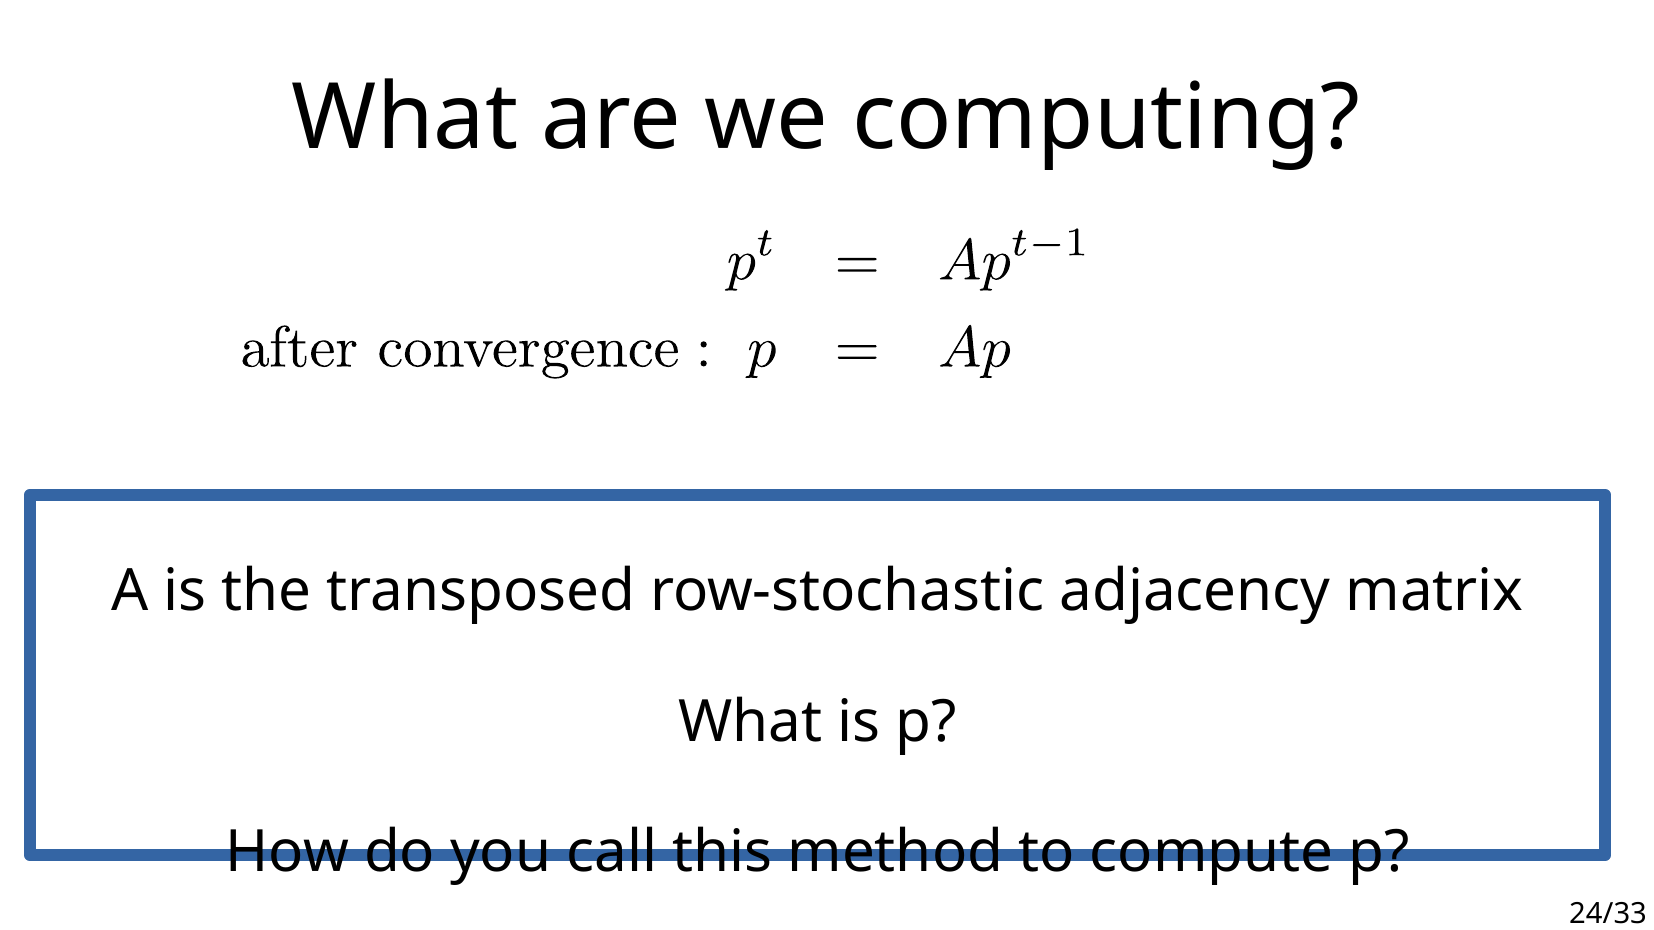

# What are we computing?
A is the transposed row-stochastic adjacency matrix
What is p?
How do you call this method to compute p?
24